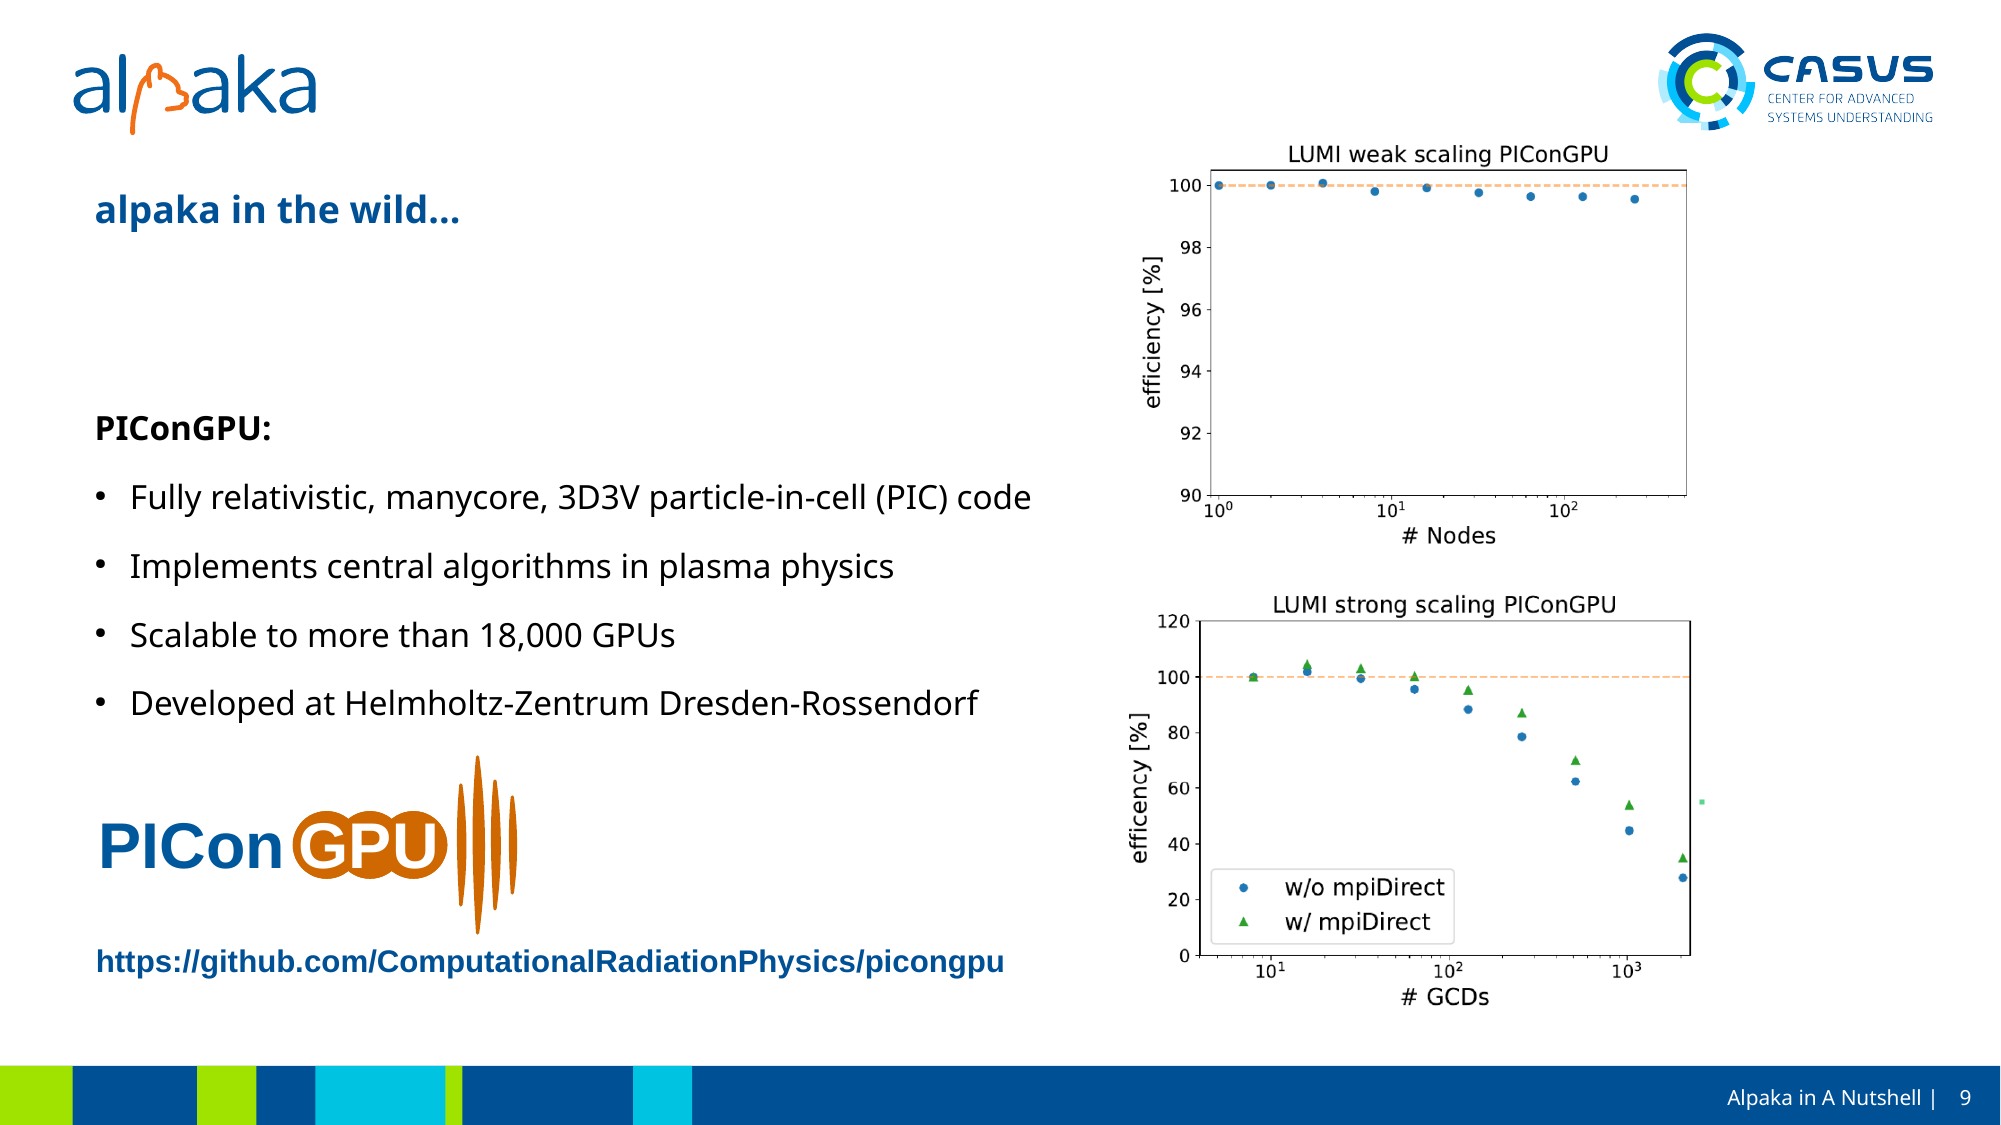

# alpaka in the wild...
PIConGPU:
Fully relativistic, manycore, 3D3V particle-in-cell (PIC) code
Implements central algorithms in plasma physics
Scalable to more than 18,000 GPUs
Developed at Helmholtz-Zentrum Dresden-Rossendorf
 https://github.com/ComputationalRadiationPhysics/picongpu
Alpaka in A Nutshell
9